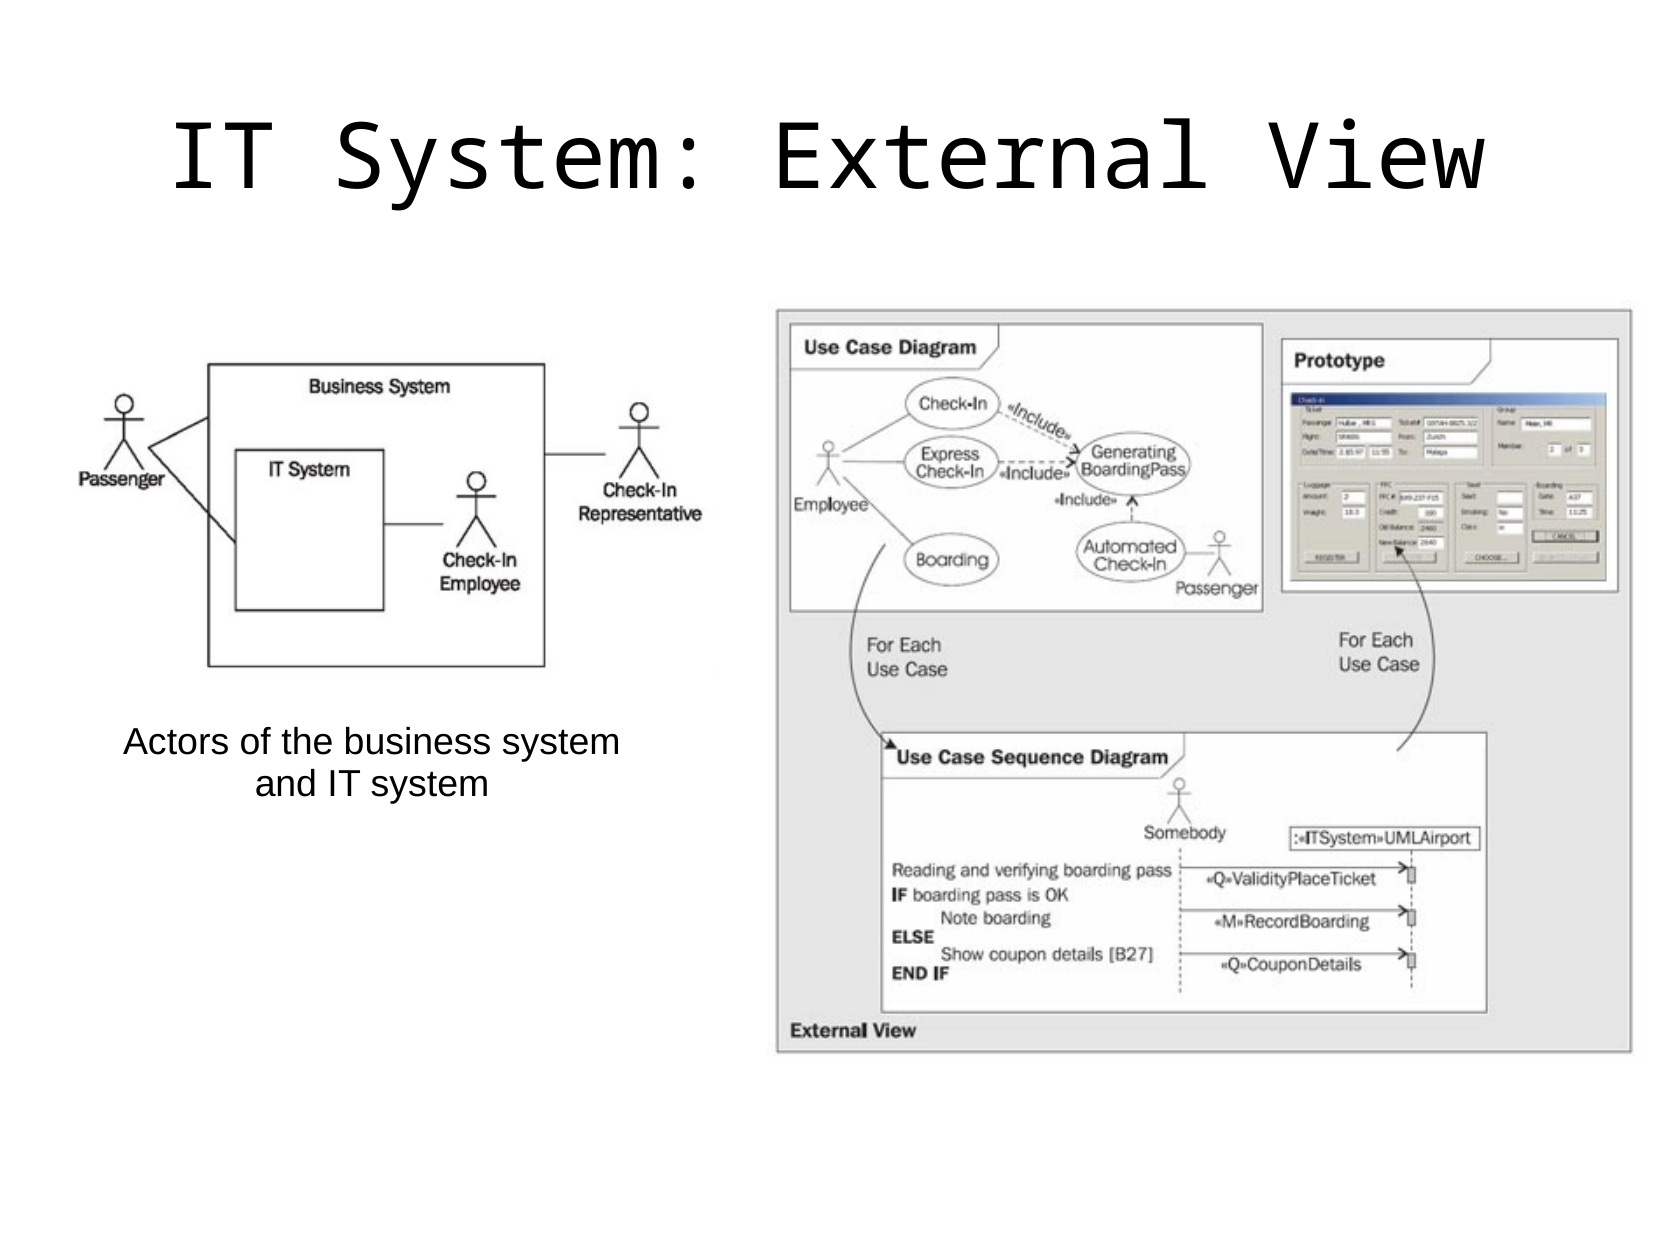

# IT System: External View
Actors of the business system and IT system